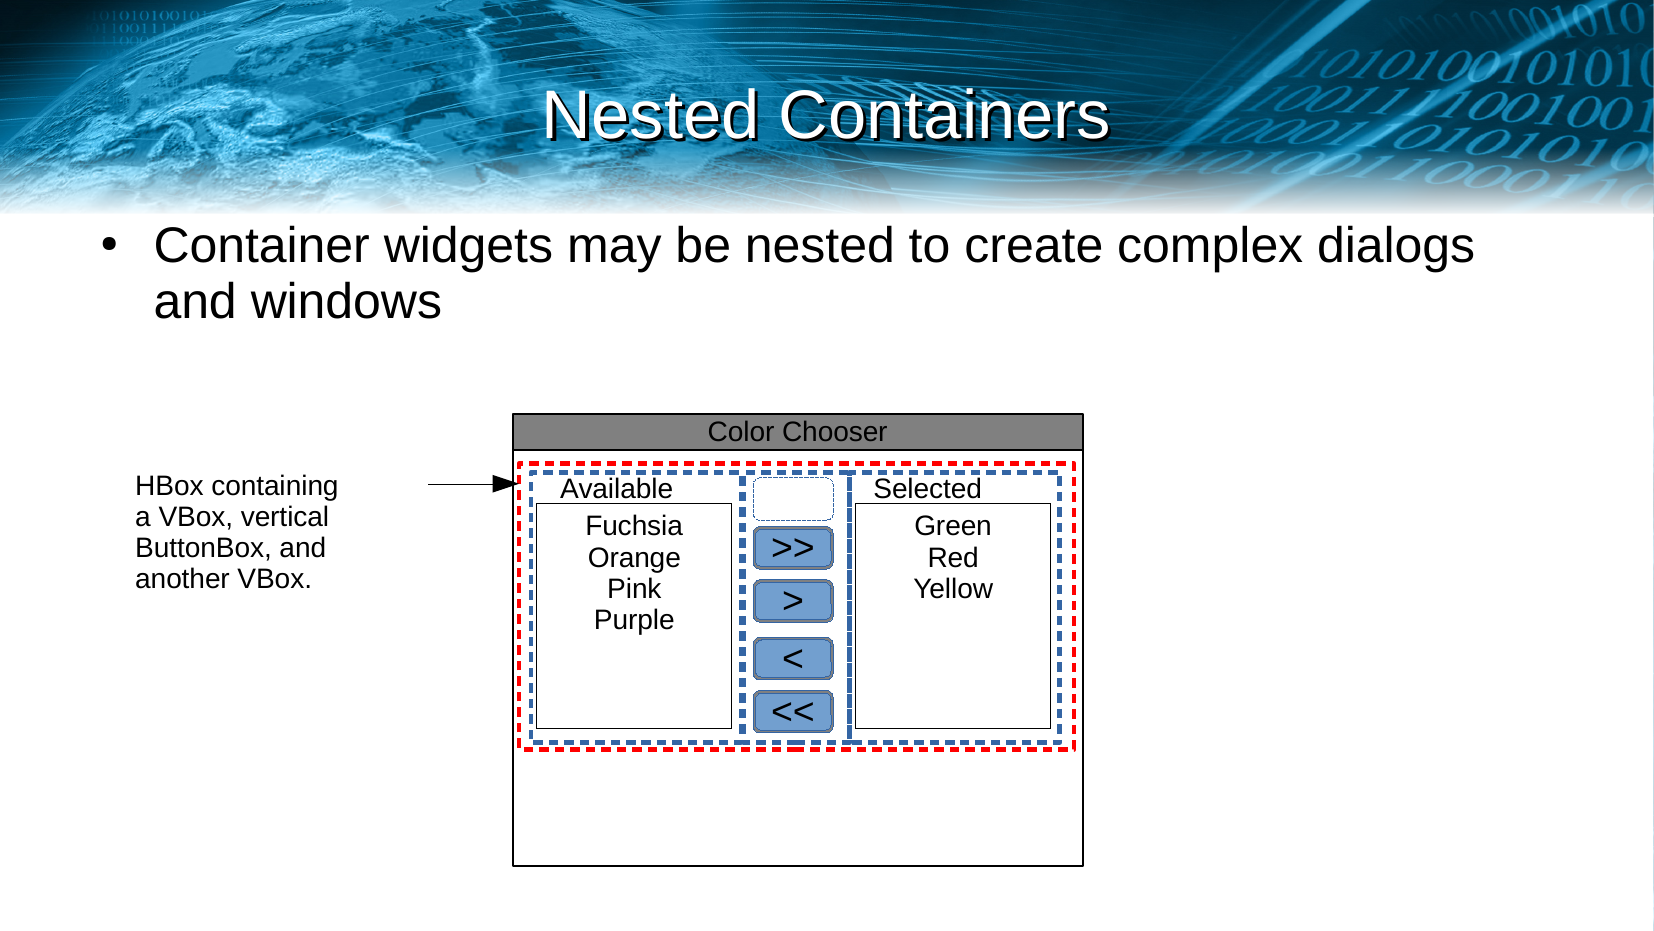

# Nested Containers
Container widgets may be nested to create complex dialogs and windows
Color Chooser
HBox containing
a VBox, vertical
ButtonBox, and
another VBox.
Available
Selected
Fuchsia
Orange
Pink
Purple
Green
Red
Yellow
>>
>
<
<<